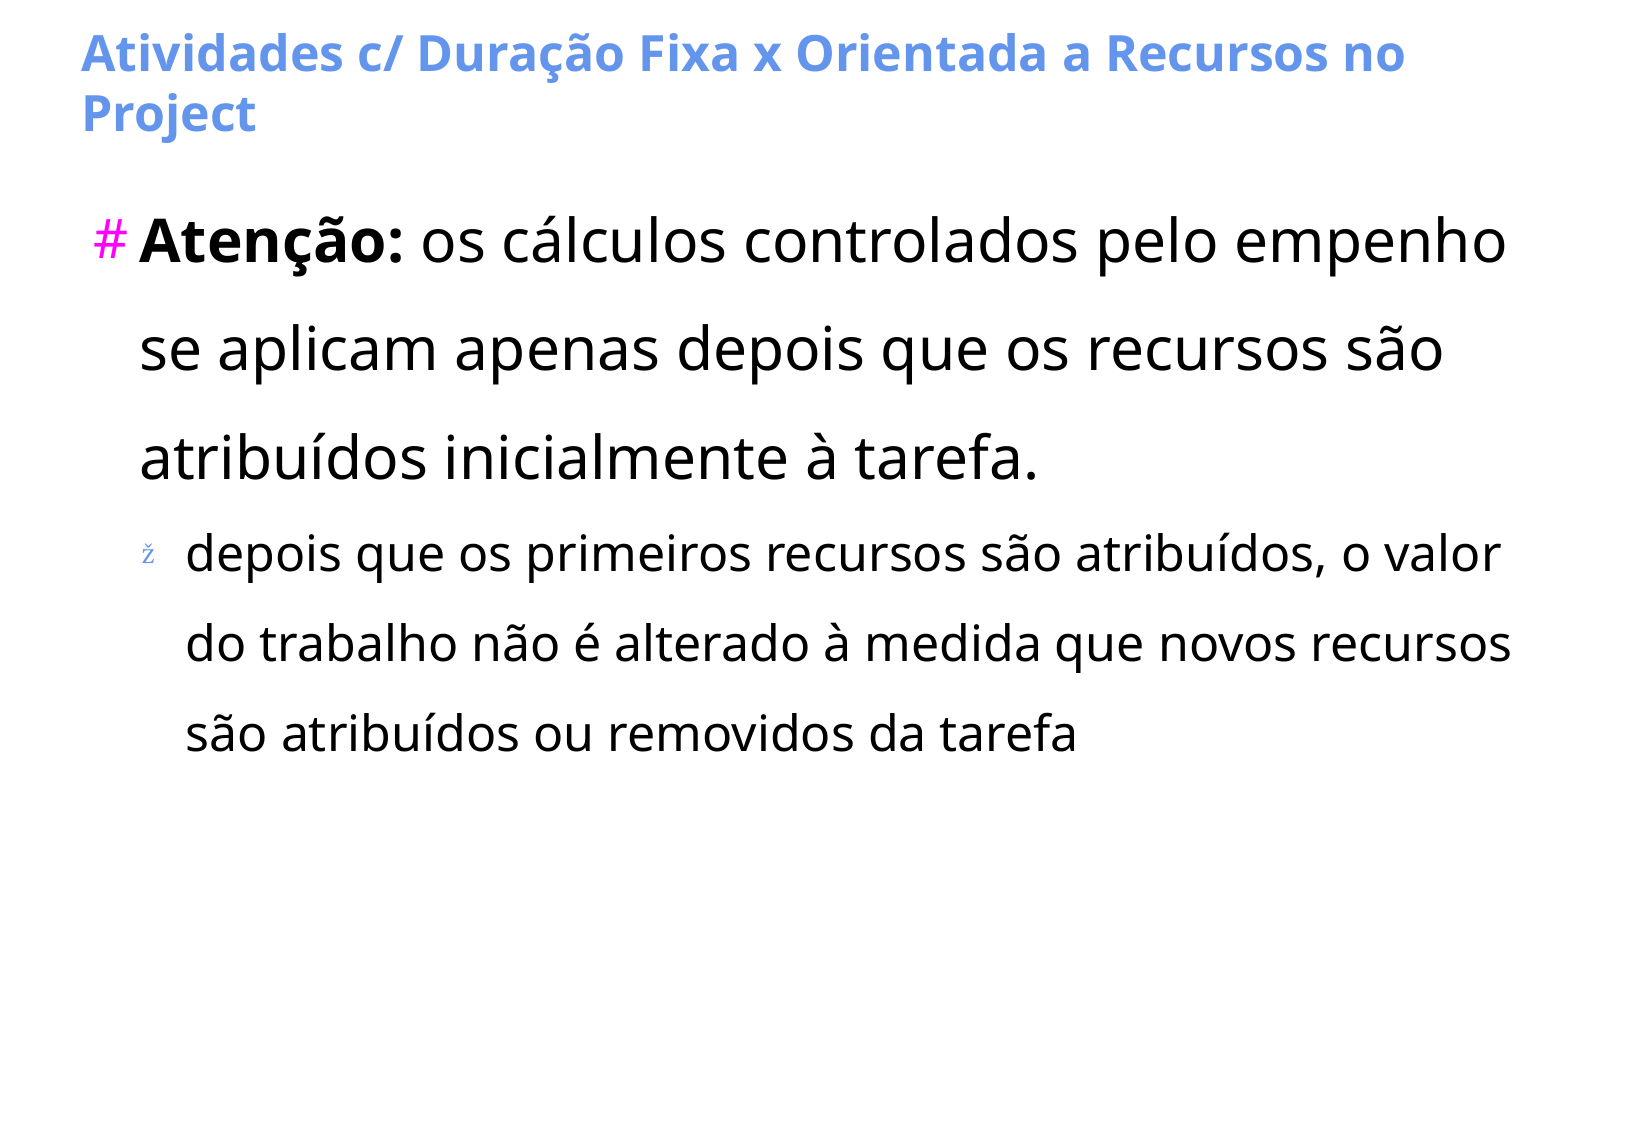

# Atividades c/ Duração Fixa x Orientada a Recursos no Project
Atenção: os cálculos controlados pelo empenho se aplicam apenas depois que os recursos são atribuídos inicialmente à tarefa.
depois que os primeiros recursos são atribuídos, o valor do trabalho não é alterado à medida que novos recursos são atribuídos ou removidos da tarefa